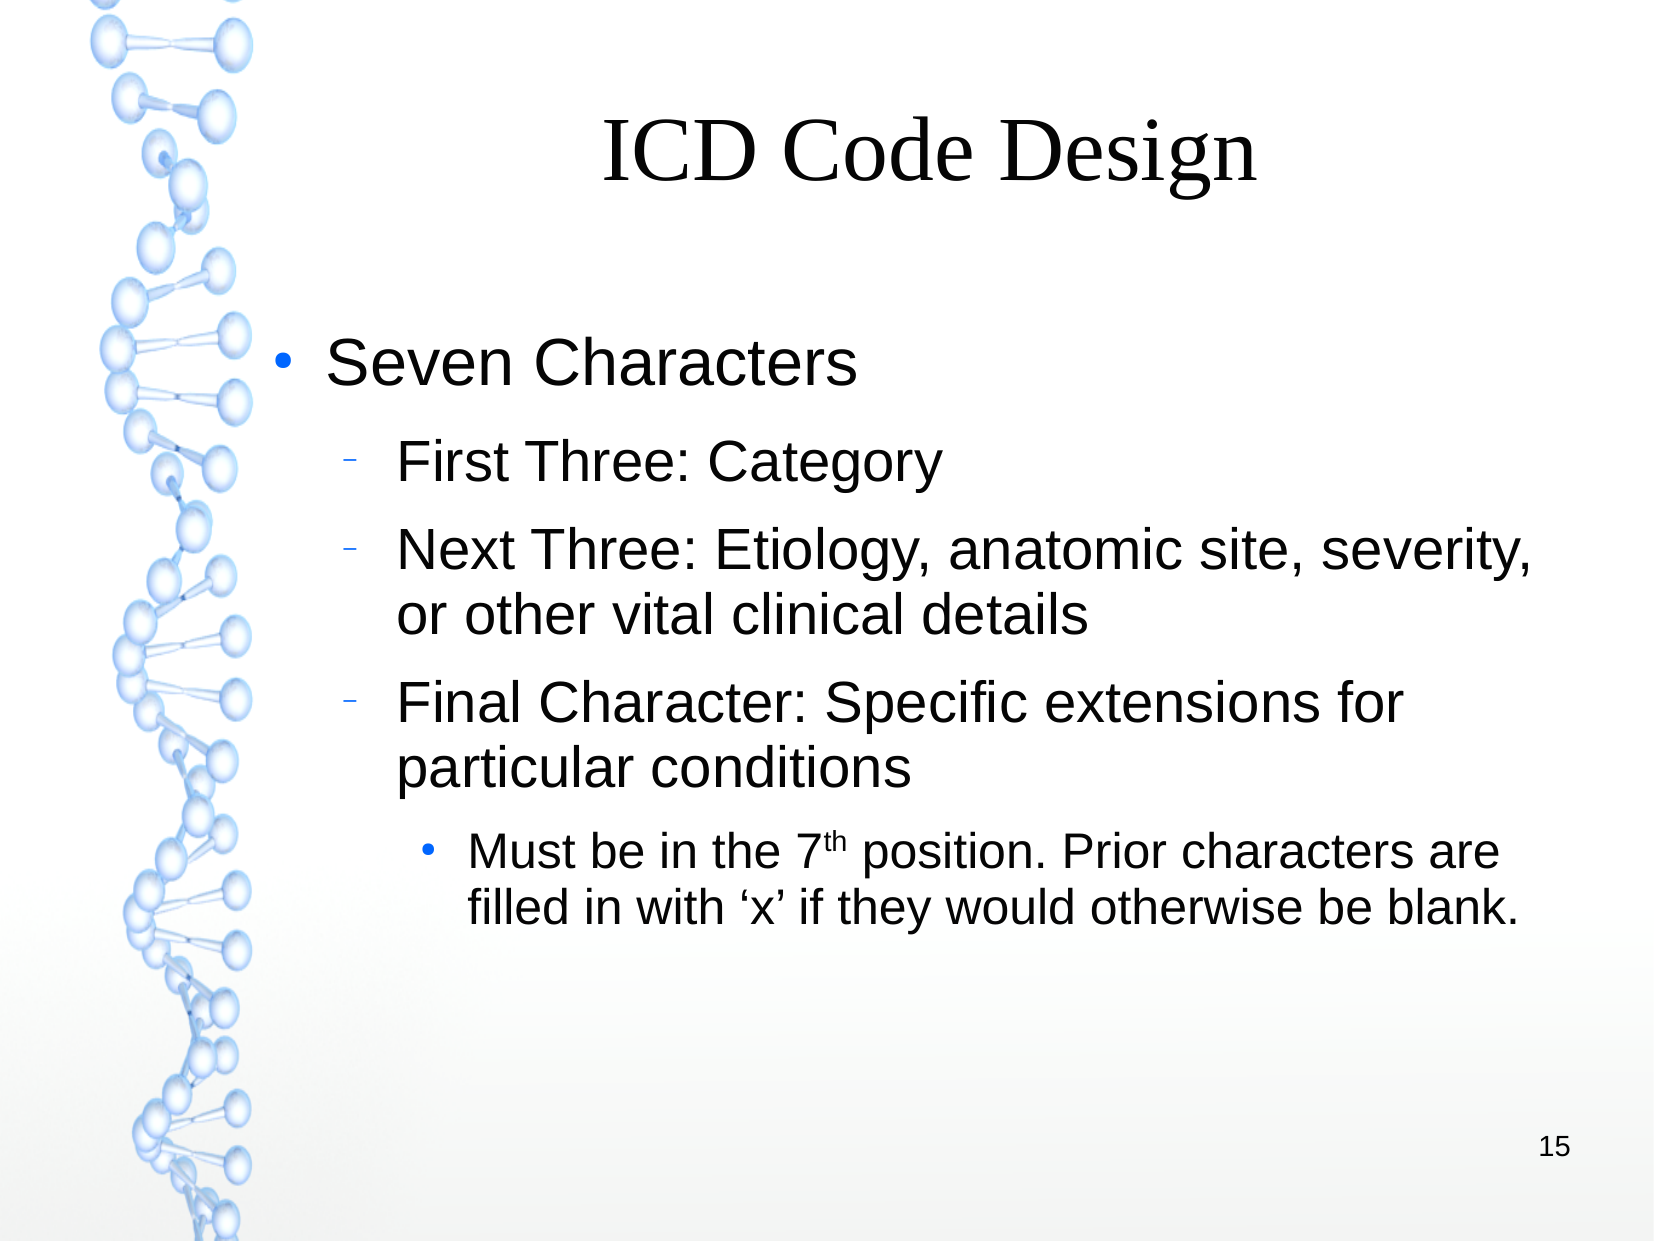

# ICD Code Design
Seven Characters
First Three: Category
Next Three: Etiology, anatomic site, severity, or other vital clinical details
Final Character: Specific extensions for particular conditions
Must be in the 7th position. Prior characters are filled in with ‘x’ if they would otherwise be blank.
15